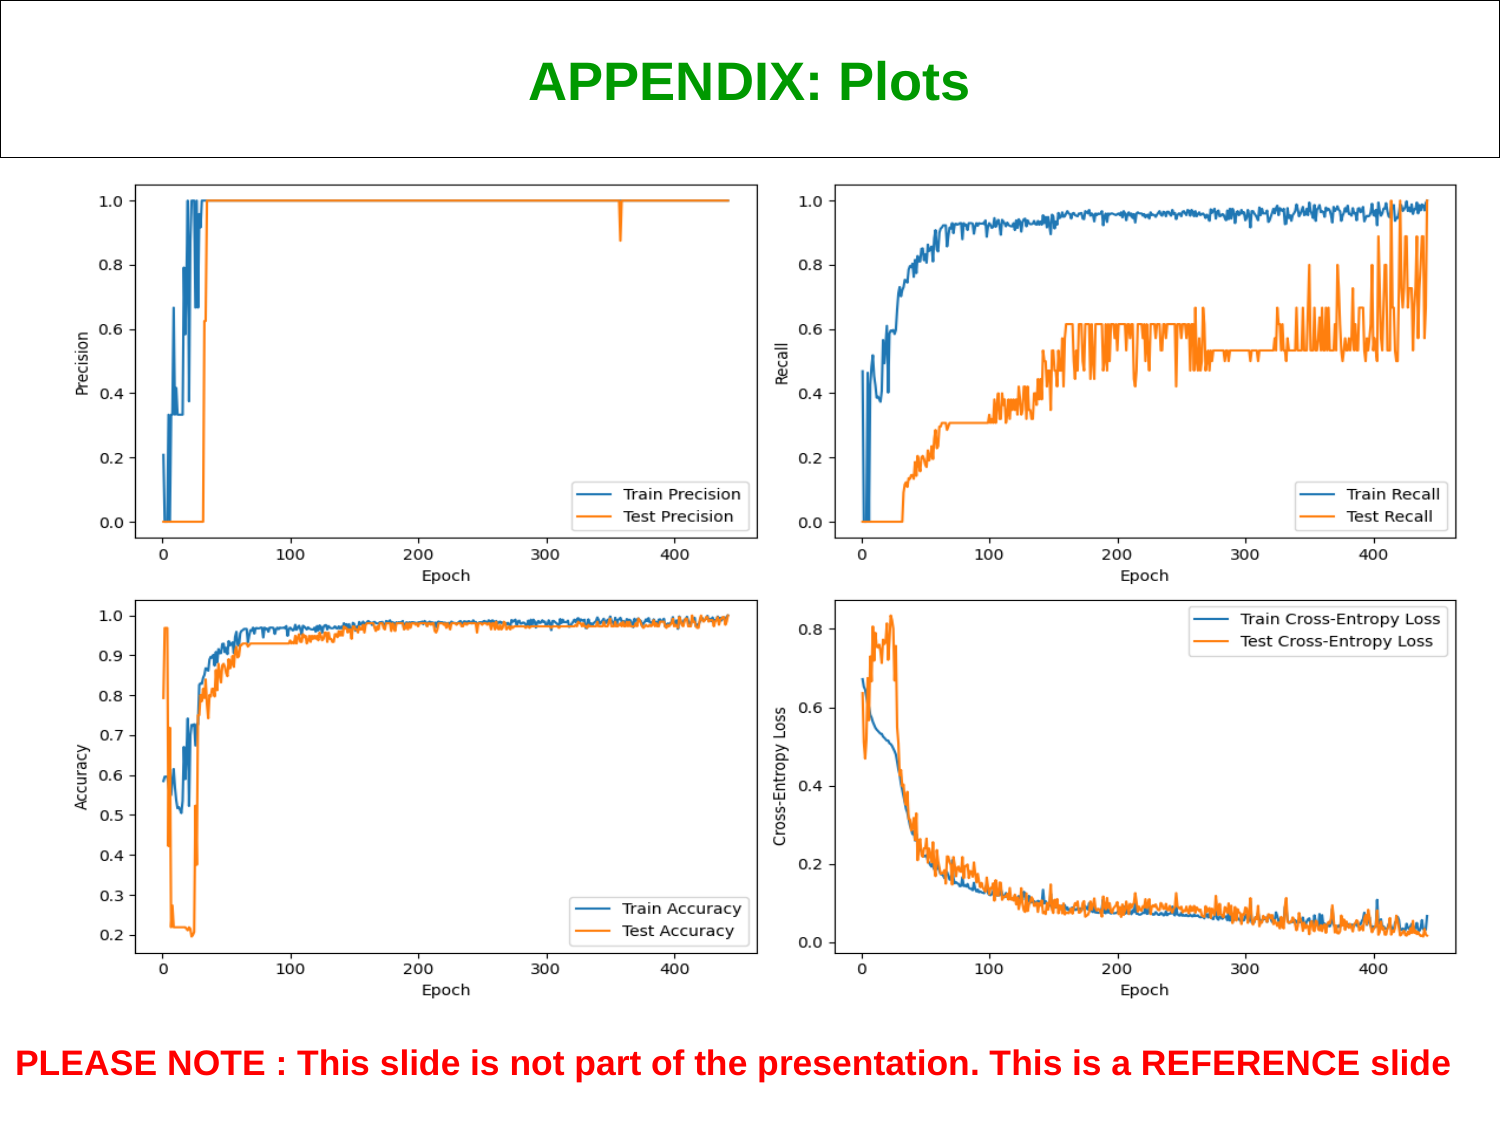

# APPENDIX: Plots
PLEASE NOTE : This slide is not part of the presentation. This is a REFERENCE slide